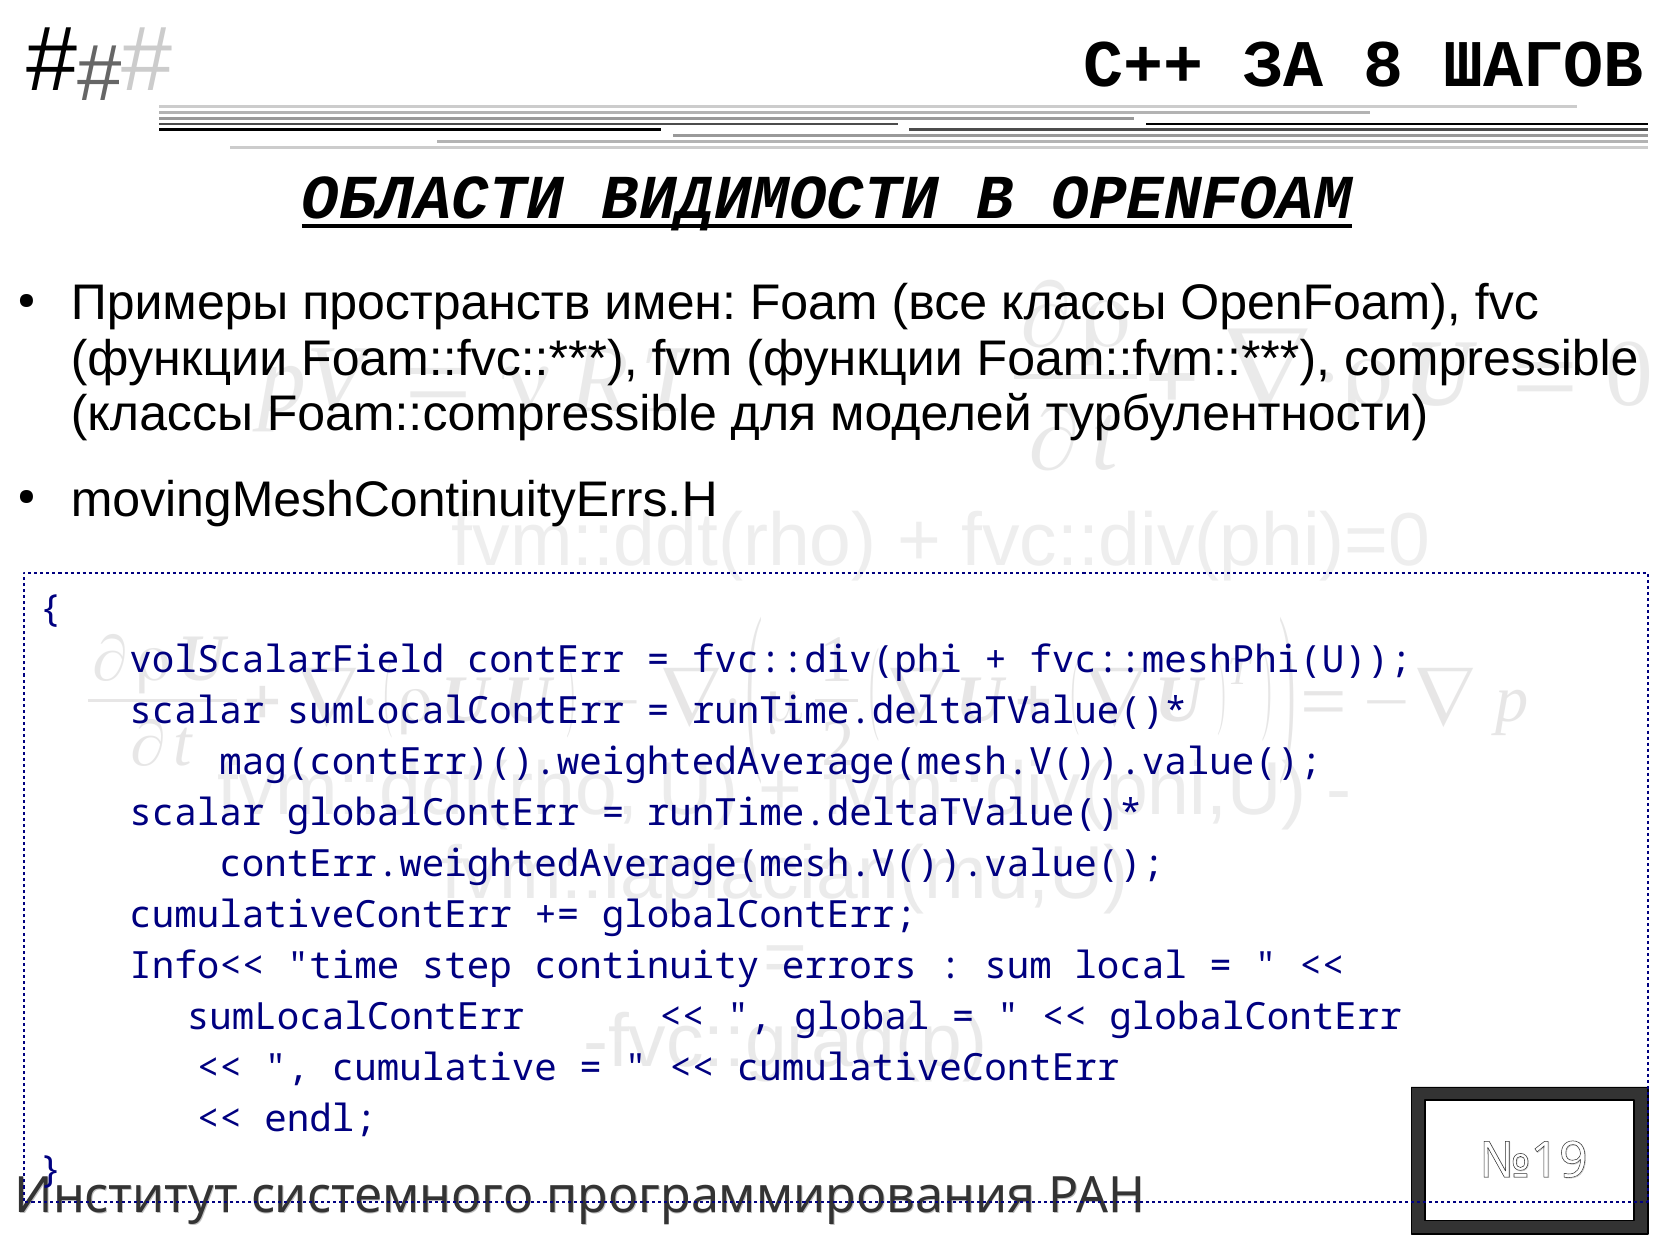

# ОБЛАСТИ ВИДИМОСТИ В OPENFOAM
Примеры пространств имен: Foam (все классы OpenFoam), fvc (функции Foam::fvc::***), fvm (функции Foam::fvm::***), compressible (классы Foam::compressible для моделей турбулентности)
movingMeshContinuityErrs.H
{
 volScalarField contErr = fvc::div(phi + fvc::meshPhi(U));
 scalar sumLocalContErr = runTime.deltaTValue()*
 mag(contErr)().weightedAverage(mesh.V()).value();
 scalar globalContErr = runTime.deltaTValue()*
 contErr.weightedAverage(mesh.V()).value();
 cumulativeContErr += globalContErr;
 Info<< "time step continuity errors : sum local = " <<
		sumLocalContErr << ", global = " << globalContErr
 << ", cumulative = " << cumulativeContErr
 << endl;
}